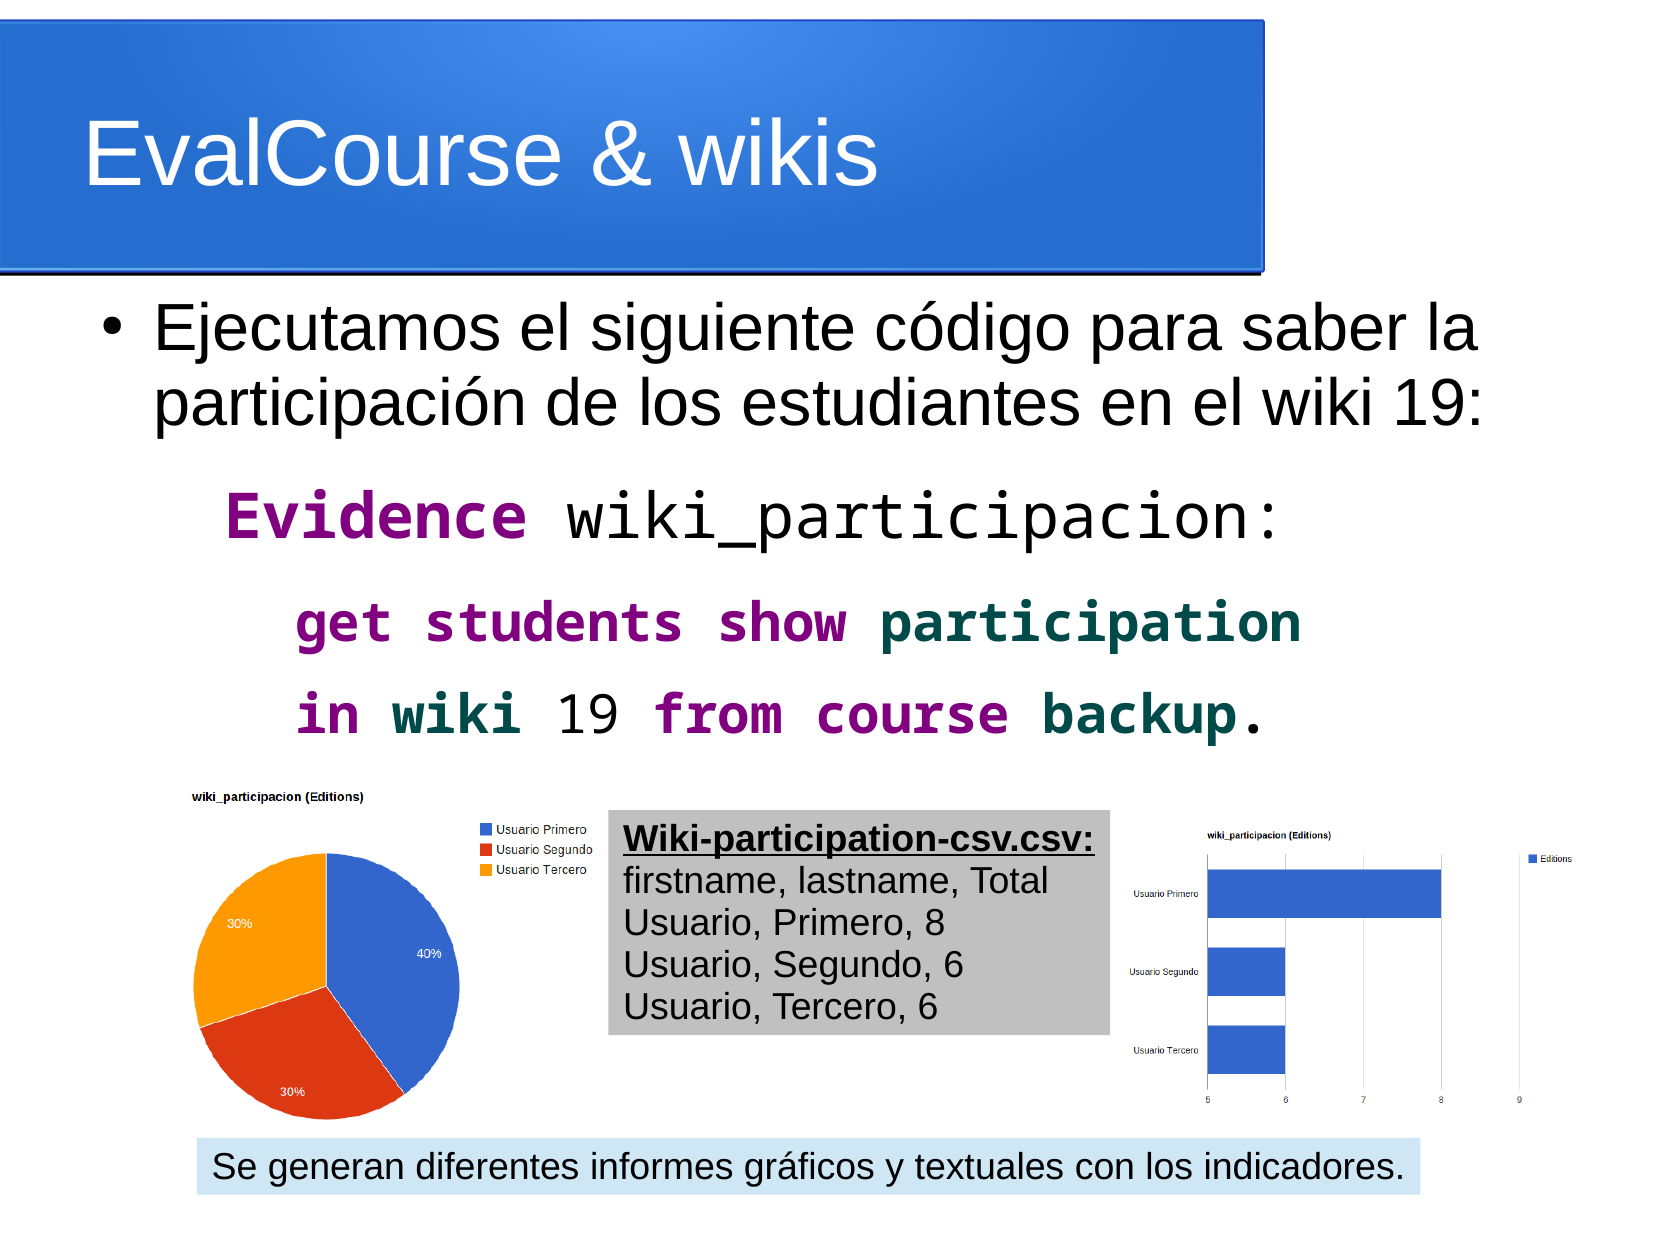

# EvalCourse & wikis
Ejecutamos el siguiente código para saber la participación de los estudiantes en el wiki 19:
Evidence wiki_participacion:
get students show participation
in wiki 19 from course backup.
Wiki-participation-csv.csv:
firstname, lastname, Total
Usuario, Primero, 8
Usuario, Segundo, 6
Usuario, Tercero, 6
Se generan diferentes informes gráficos y textuales con los indicadores.